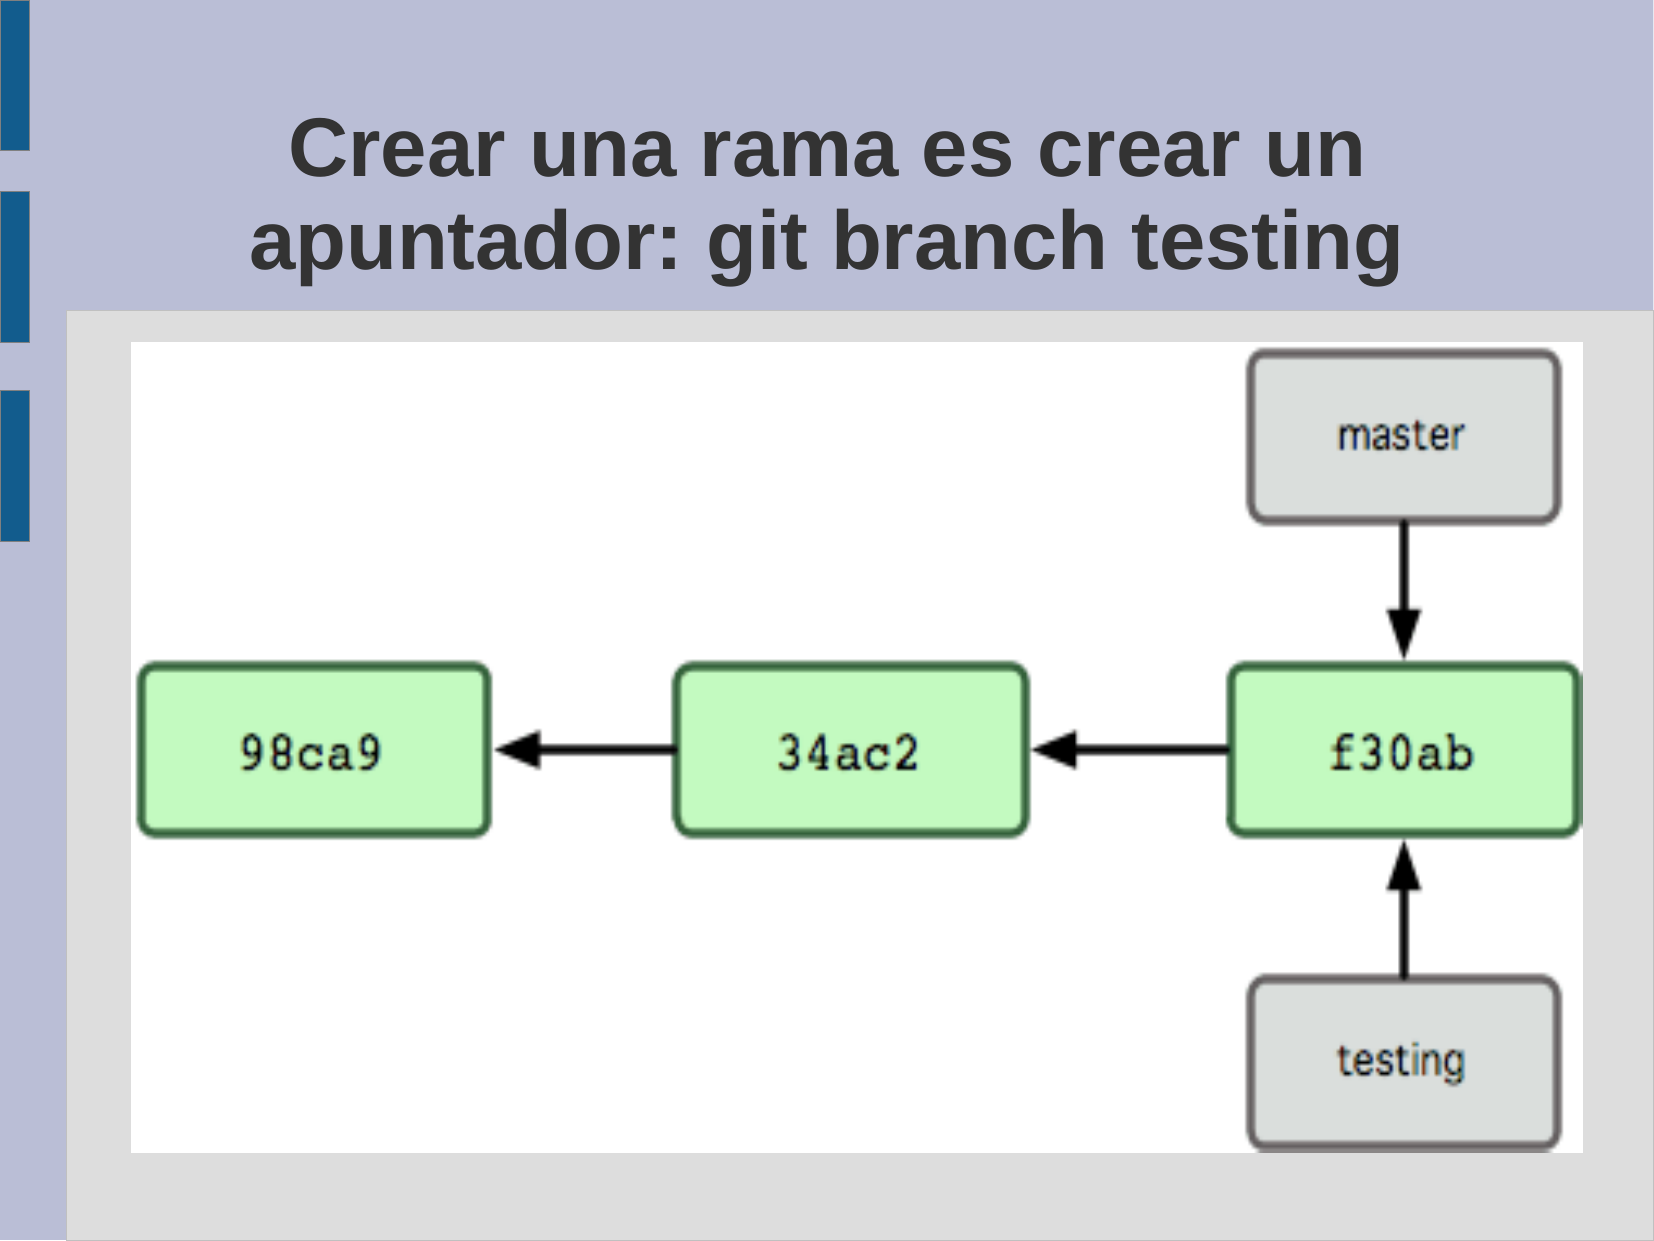

# Crear una rama es crear un apuntador: git branch testing